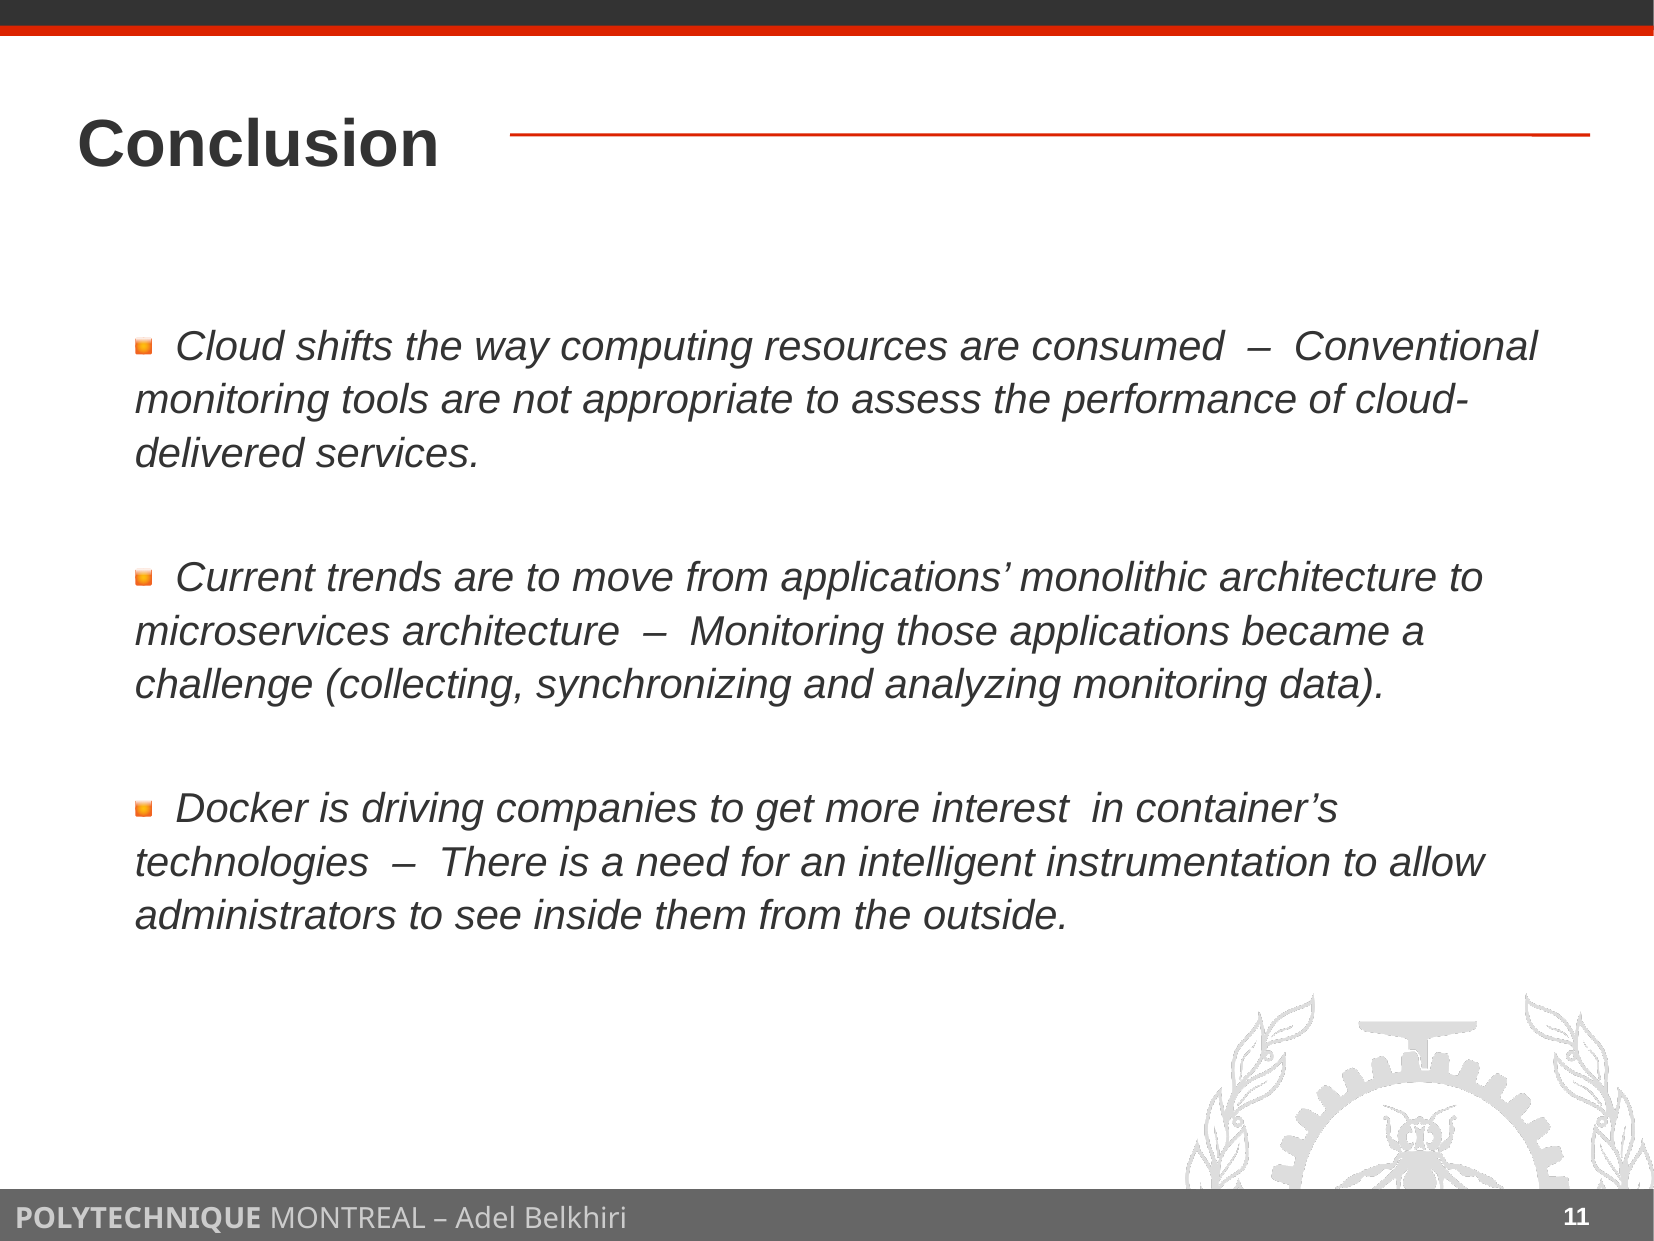

Conclusion
 Cloud shifts the way computing resources are consumed – Conventional monitoring tools are not appropriate to assess the performance of cloud-delivered services.
 Current trends are to move from applications’ monolithic architecture to microservices architecture – Monitoring those applications became a challenge (collecting, synchronizing and analyzing monitoring data).
 Docker is driving companies to get more interest in container’s technologies – There is a need for an intelligent instrumentation to allow administrators to see inside them from the outside.
POLYTECHNIQUE MONTREAL – Adel Belkhiri
11